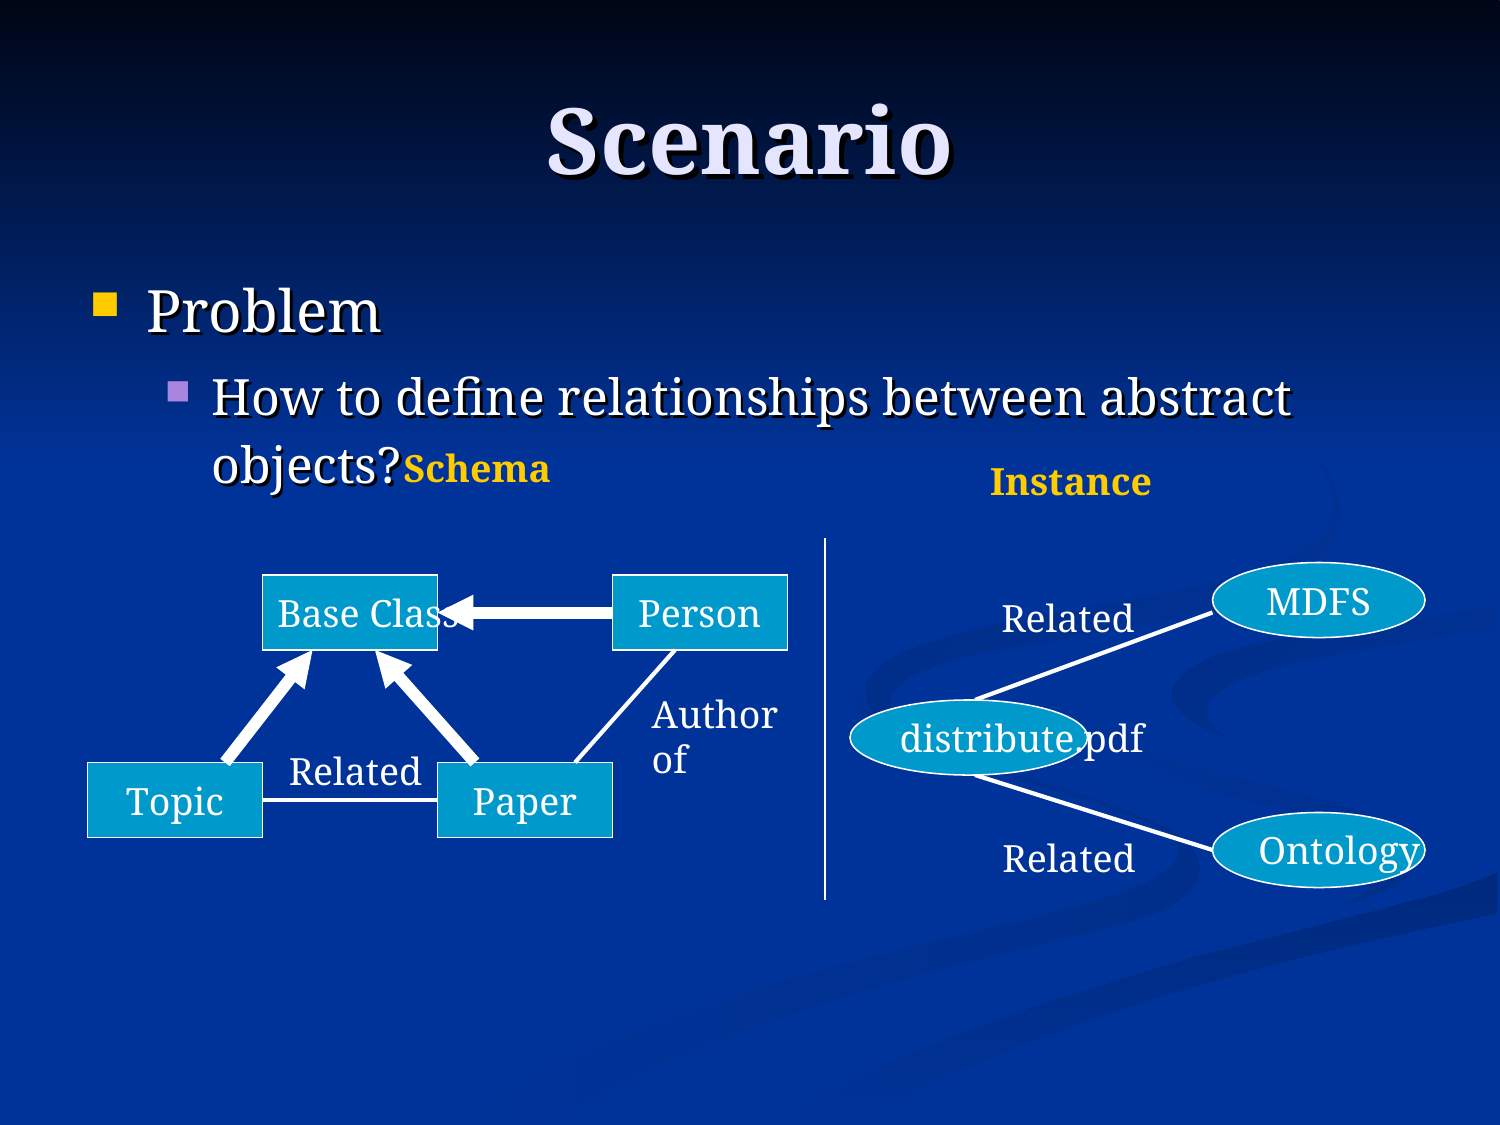

# Scenario
Problem
How to define relationships between abstract objects?
Schema
Instance
MDFS
Base Class
Person
Related
Author
of
distribute.pdf
Related
Topic
Paper
Ontology
Related